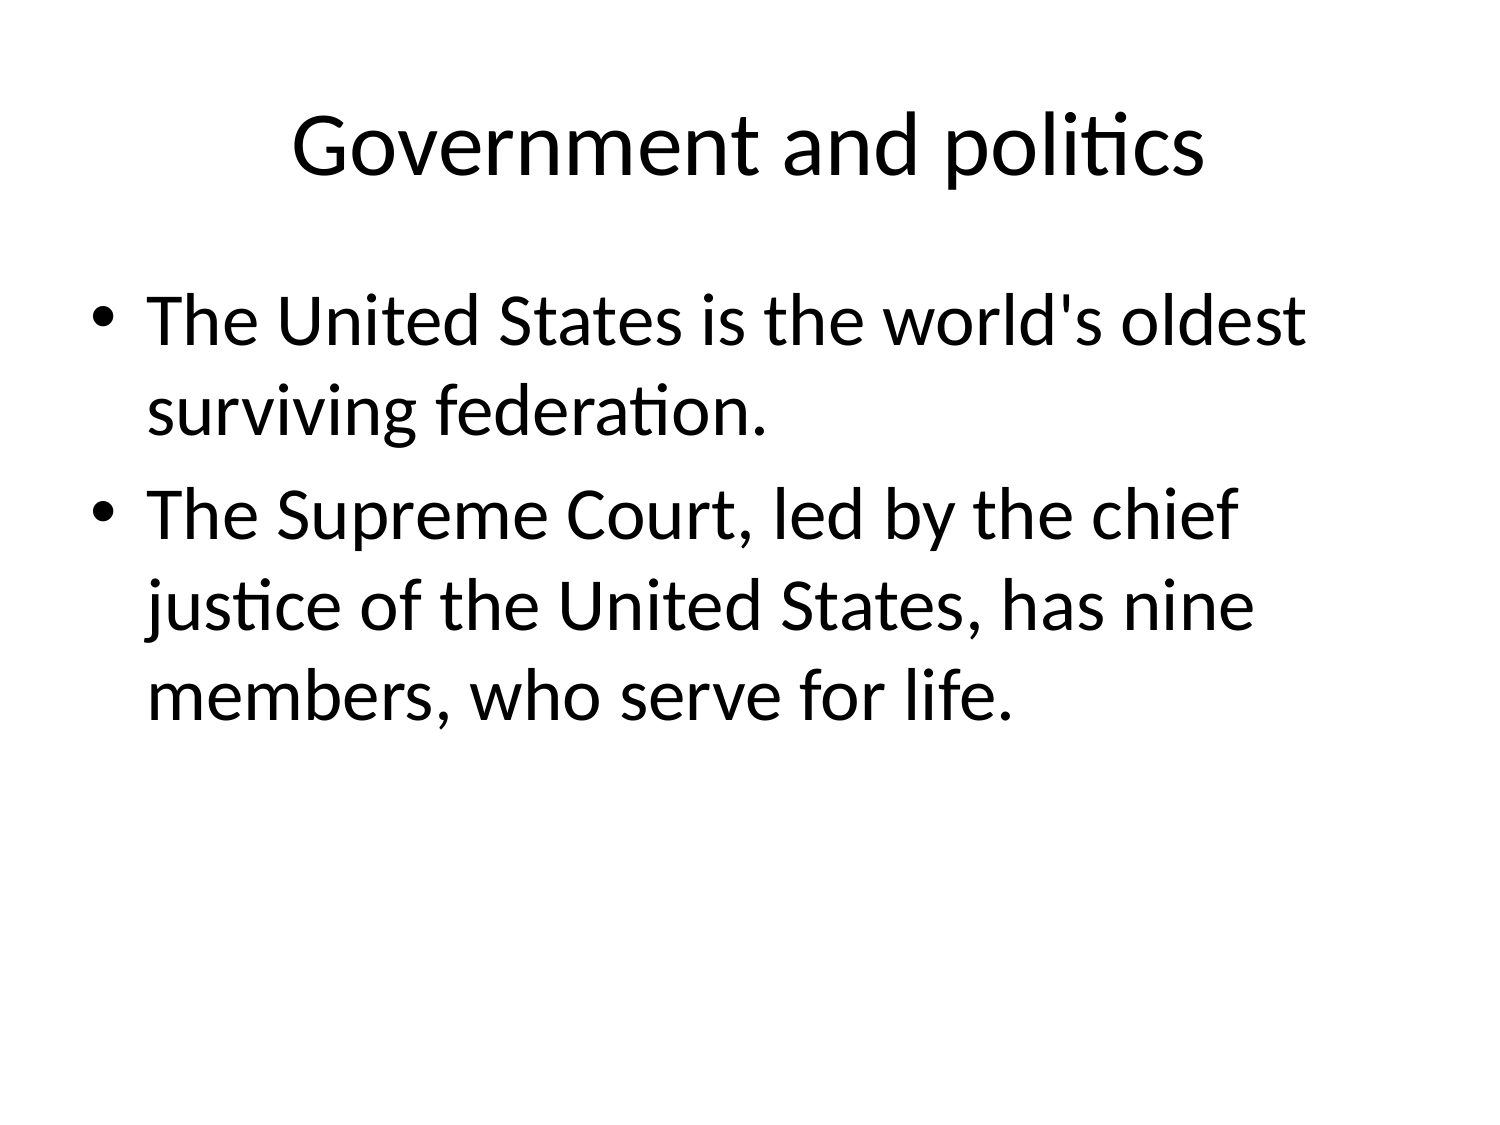

# Government and politics
The United States is the world's oldest surviving federation.
The Supreme Court, led by the chief justice of the United States, has nine members, who serve for life.